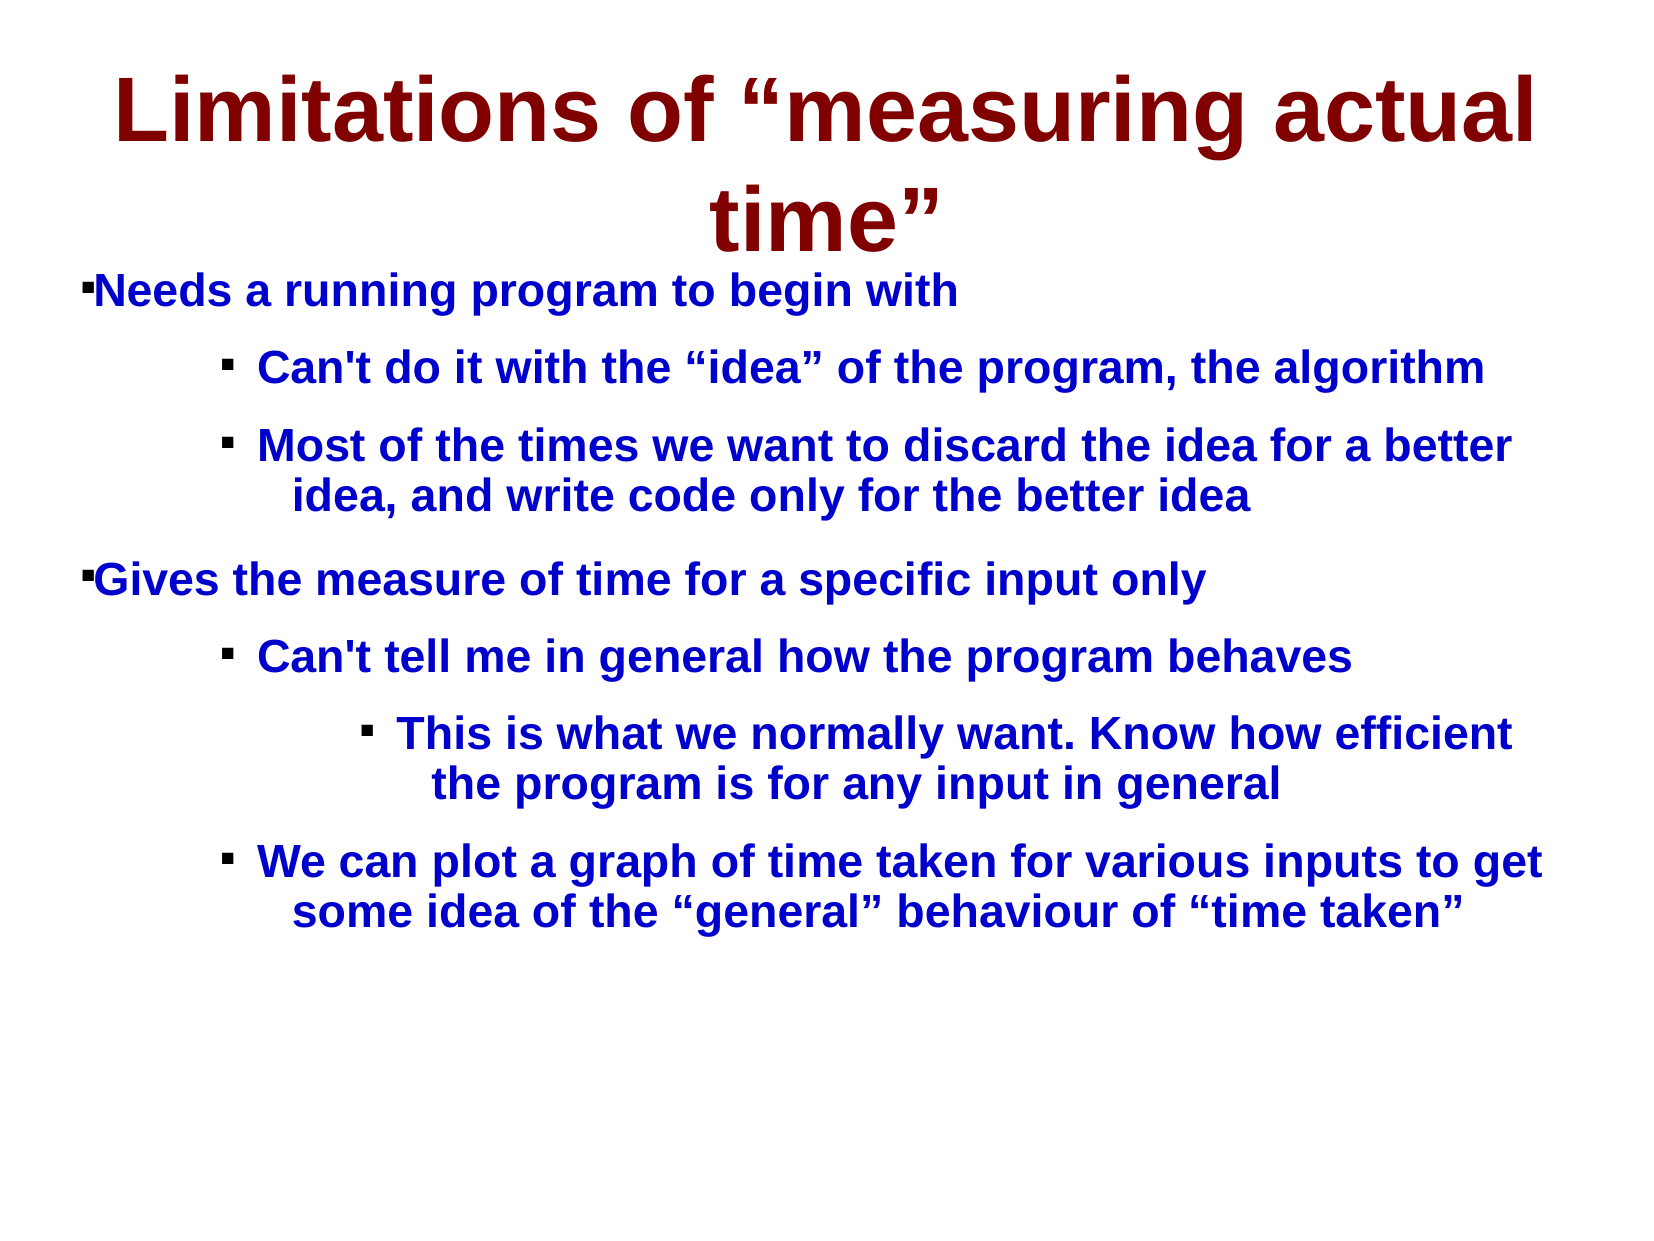

# Limitations of “measuring actual time”
Needs a running program to begin with
Can't do it with the “idea” of the program, the algorithm
Most of the times we want to discard the idea for a better idea, and write code only for the better idea
Gives the measure of time for a specific input only
Can't tell me in general how the program behaves
This is what we normally want. Know how efficient the program is for any input in general
We can plot a graph of time taken for various inputs to get some idea of the “general” behaviour of “time taken”